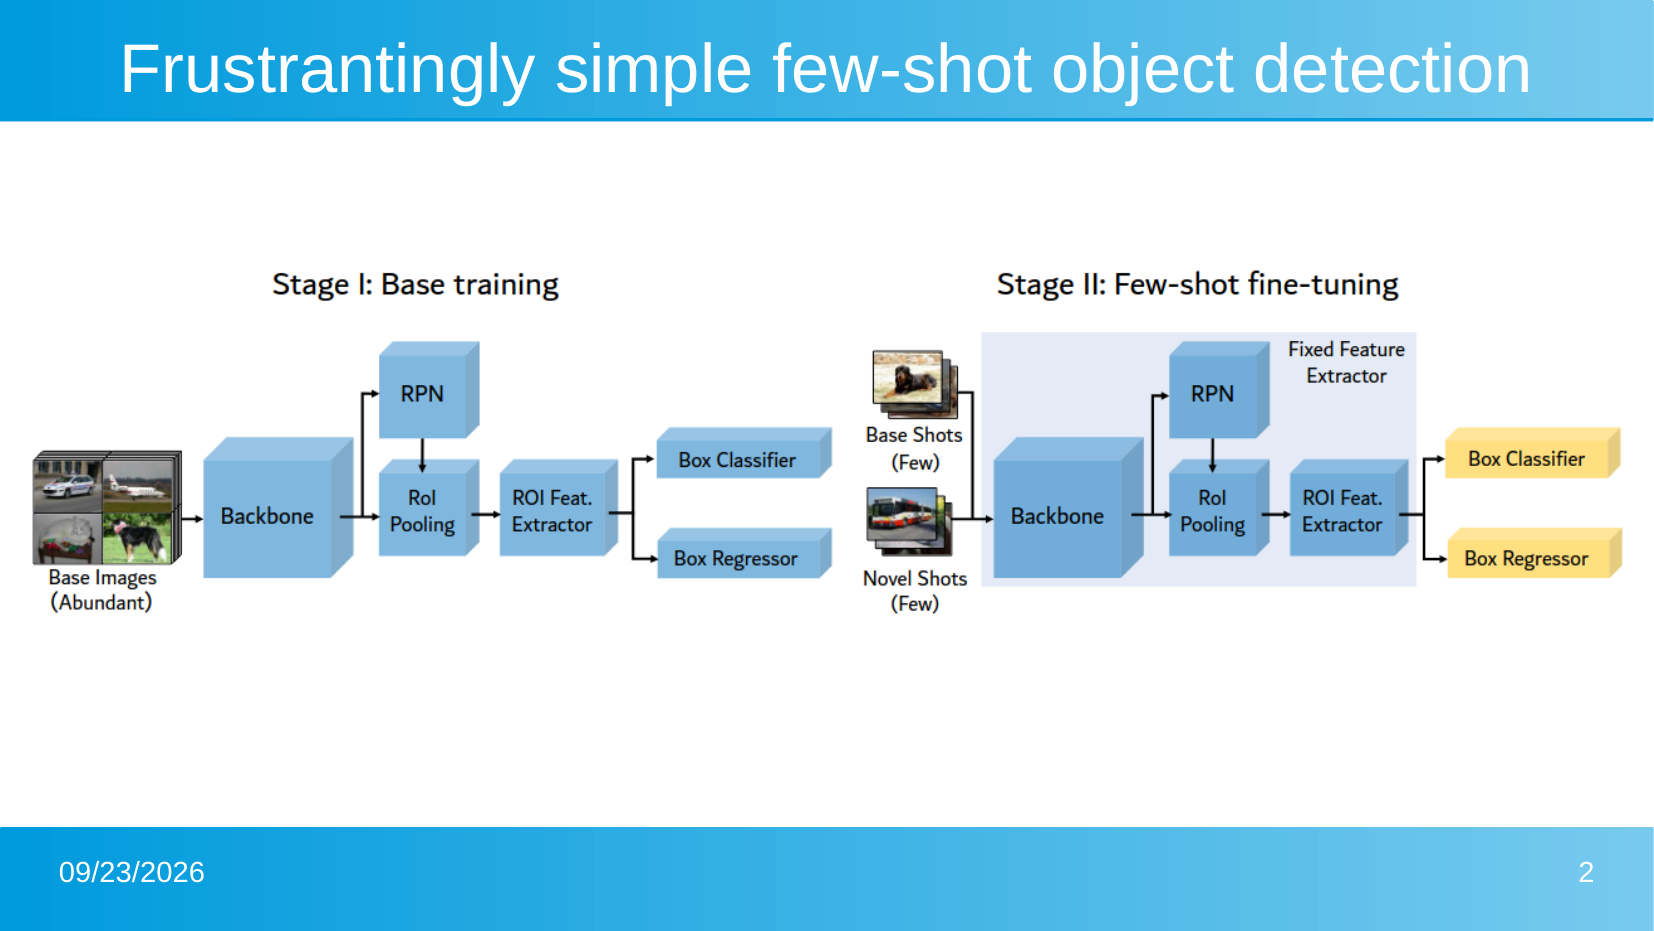

# Frustrantingly simple few-shot object detection
2